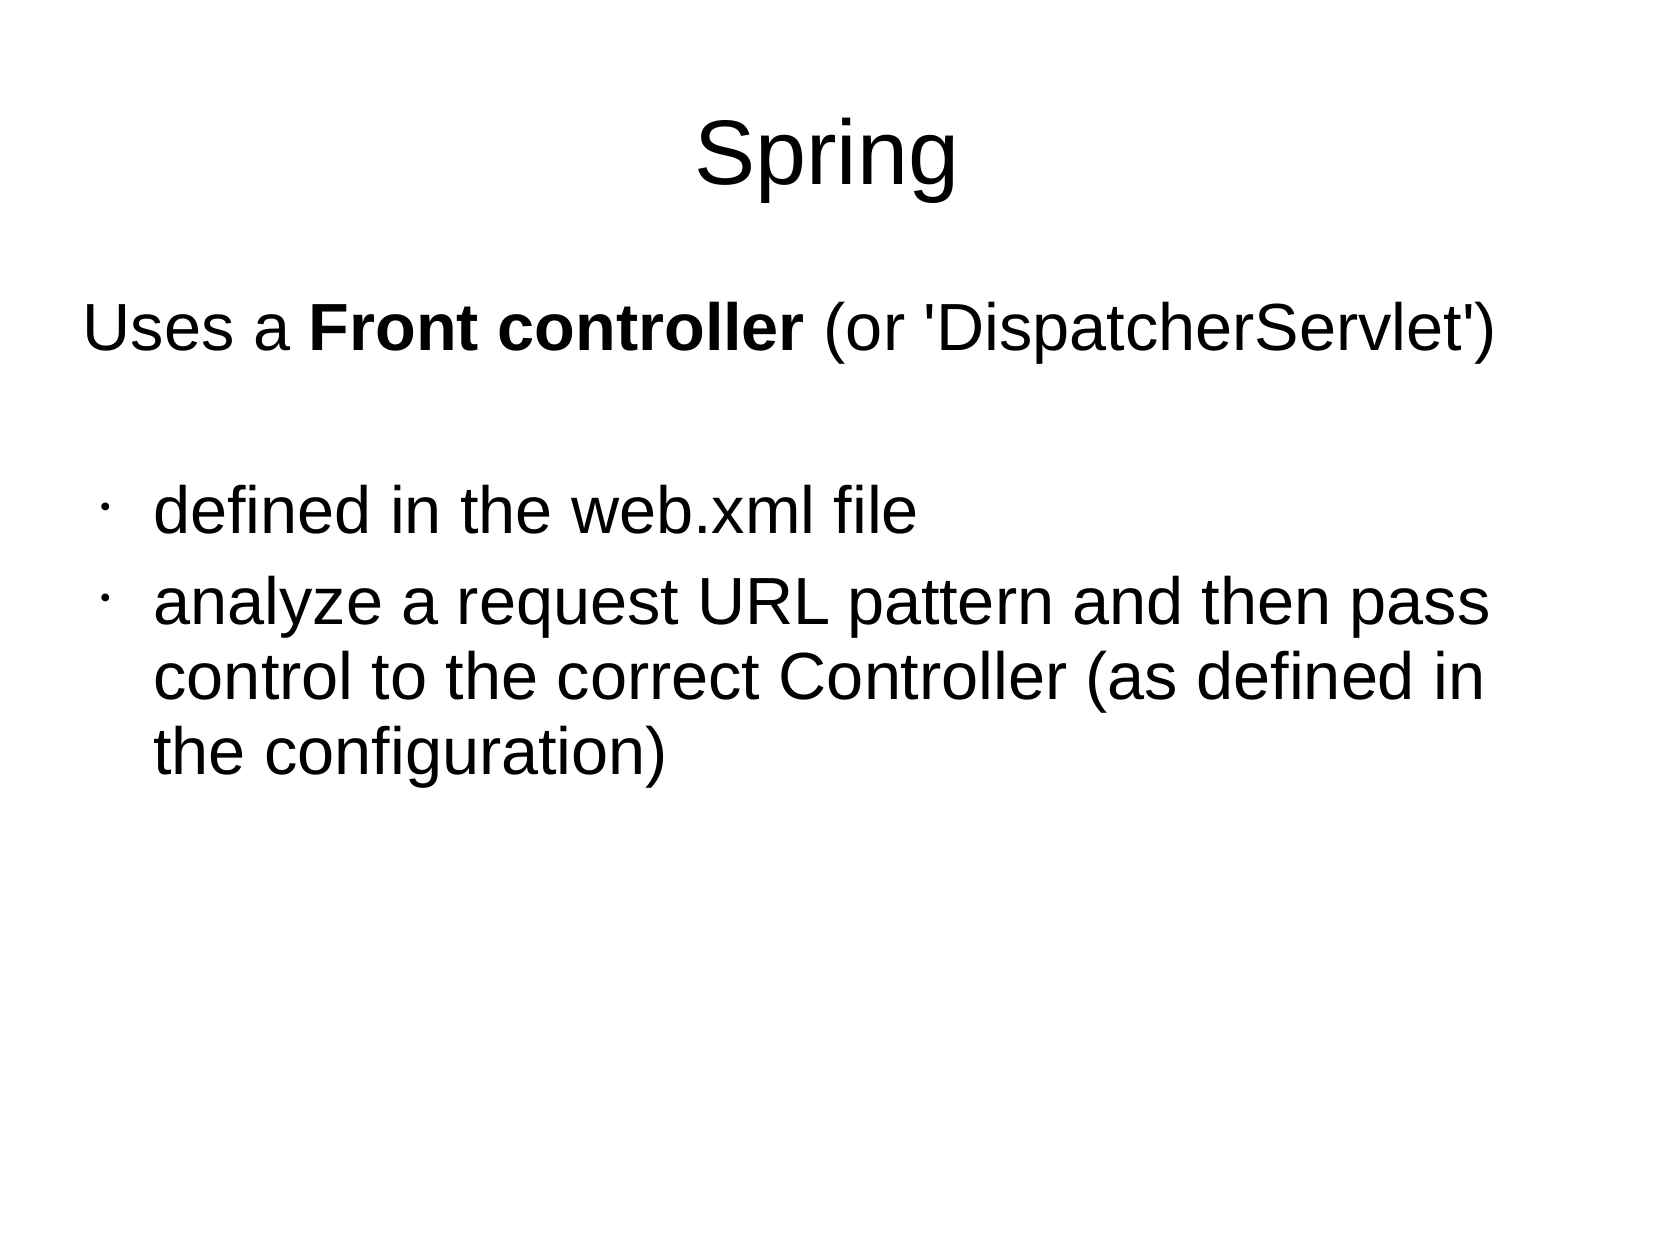

# Spring
Uses a Front controller (or 'DispatcherServlet')
defined in the web.xml file
analyze a request URL pattern and then pass control to the correct Controller (as defined in the configuration)